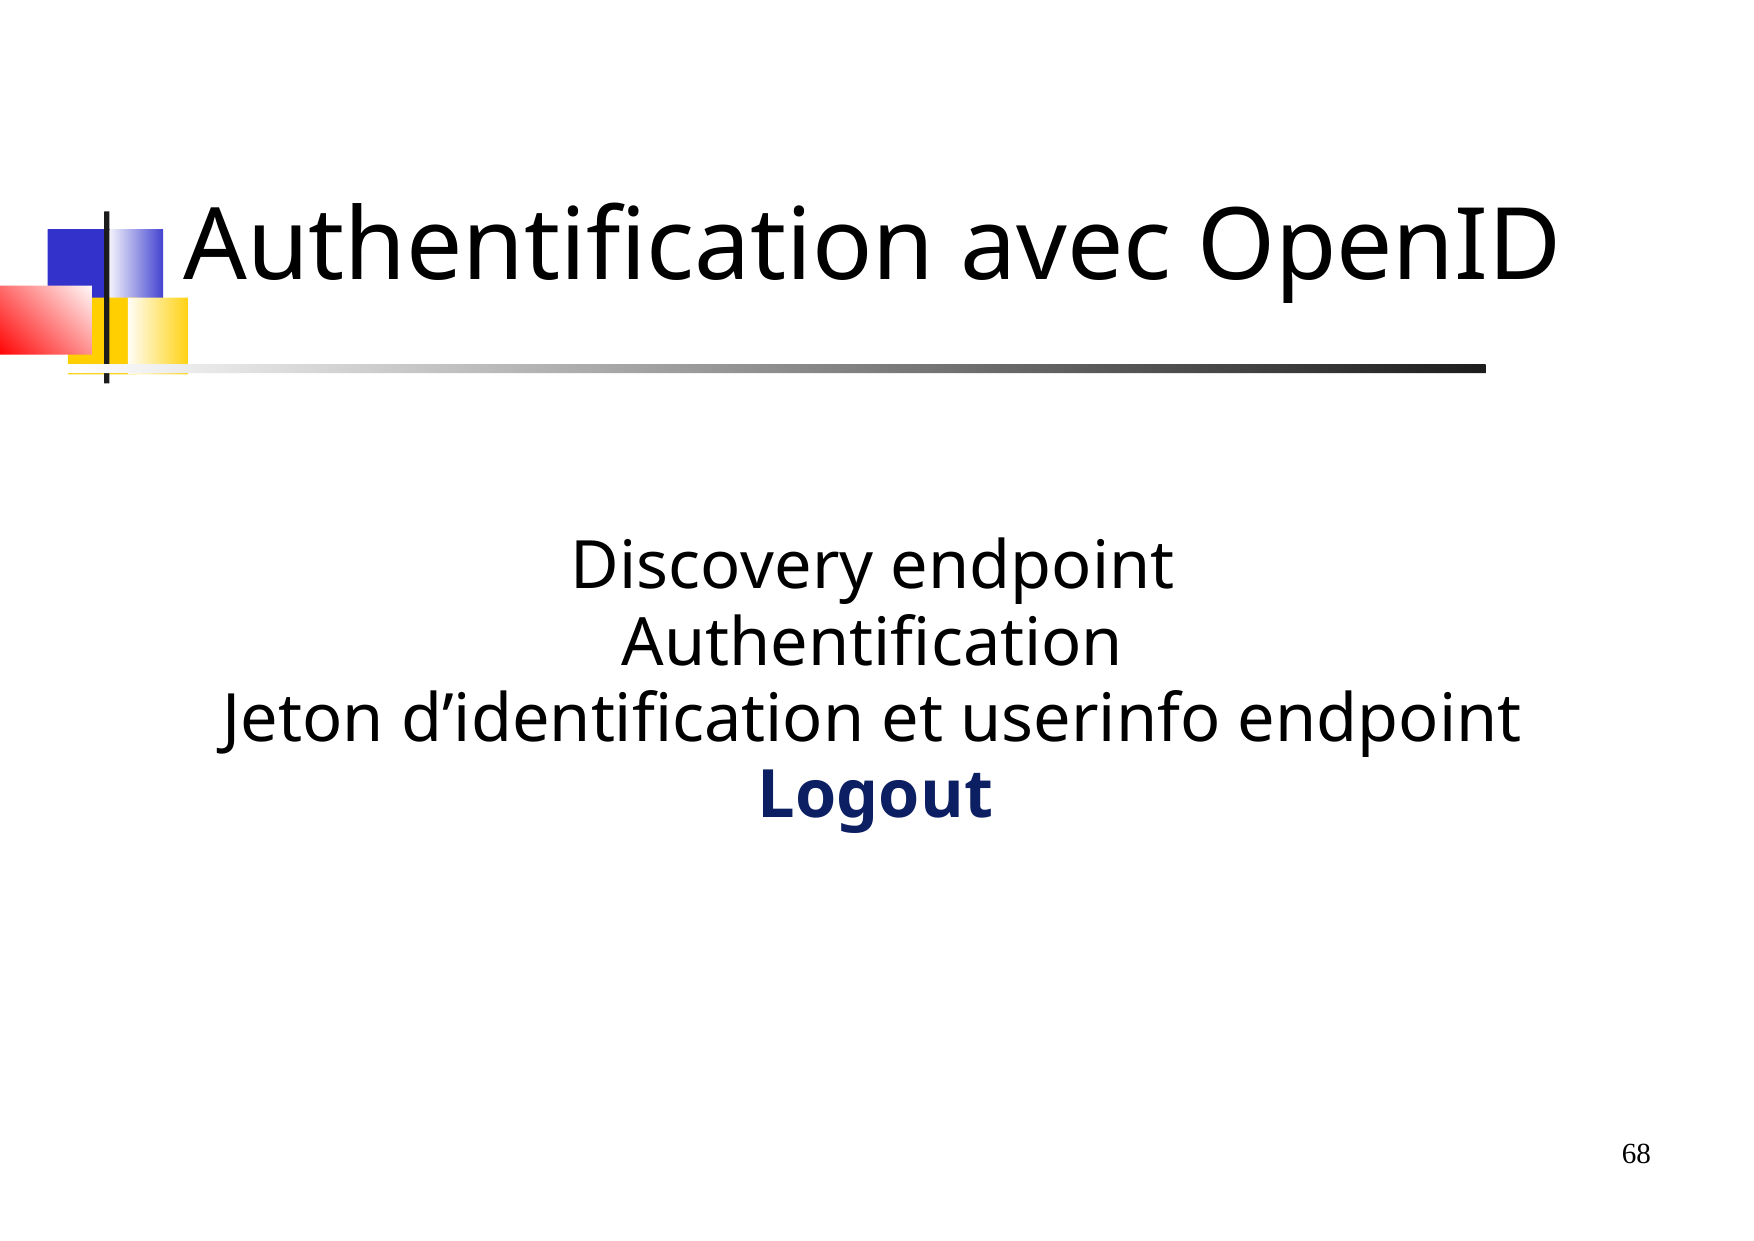

# Authentification avec OpenID
Discovery endpoint
Authentification
Jeton d’identification et userinfo endpoint
Logout